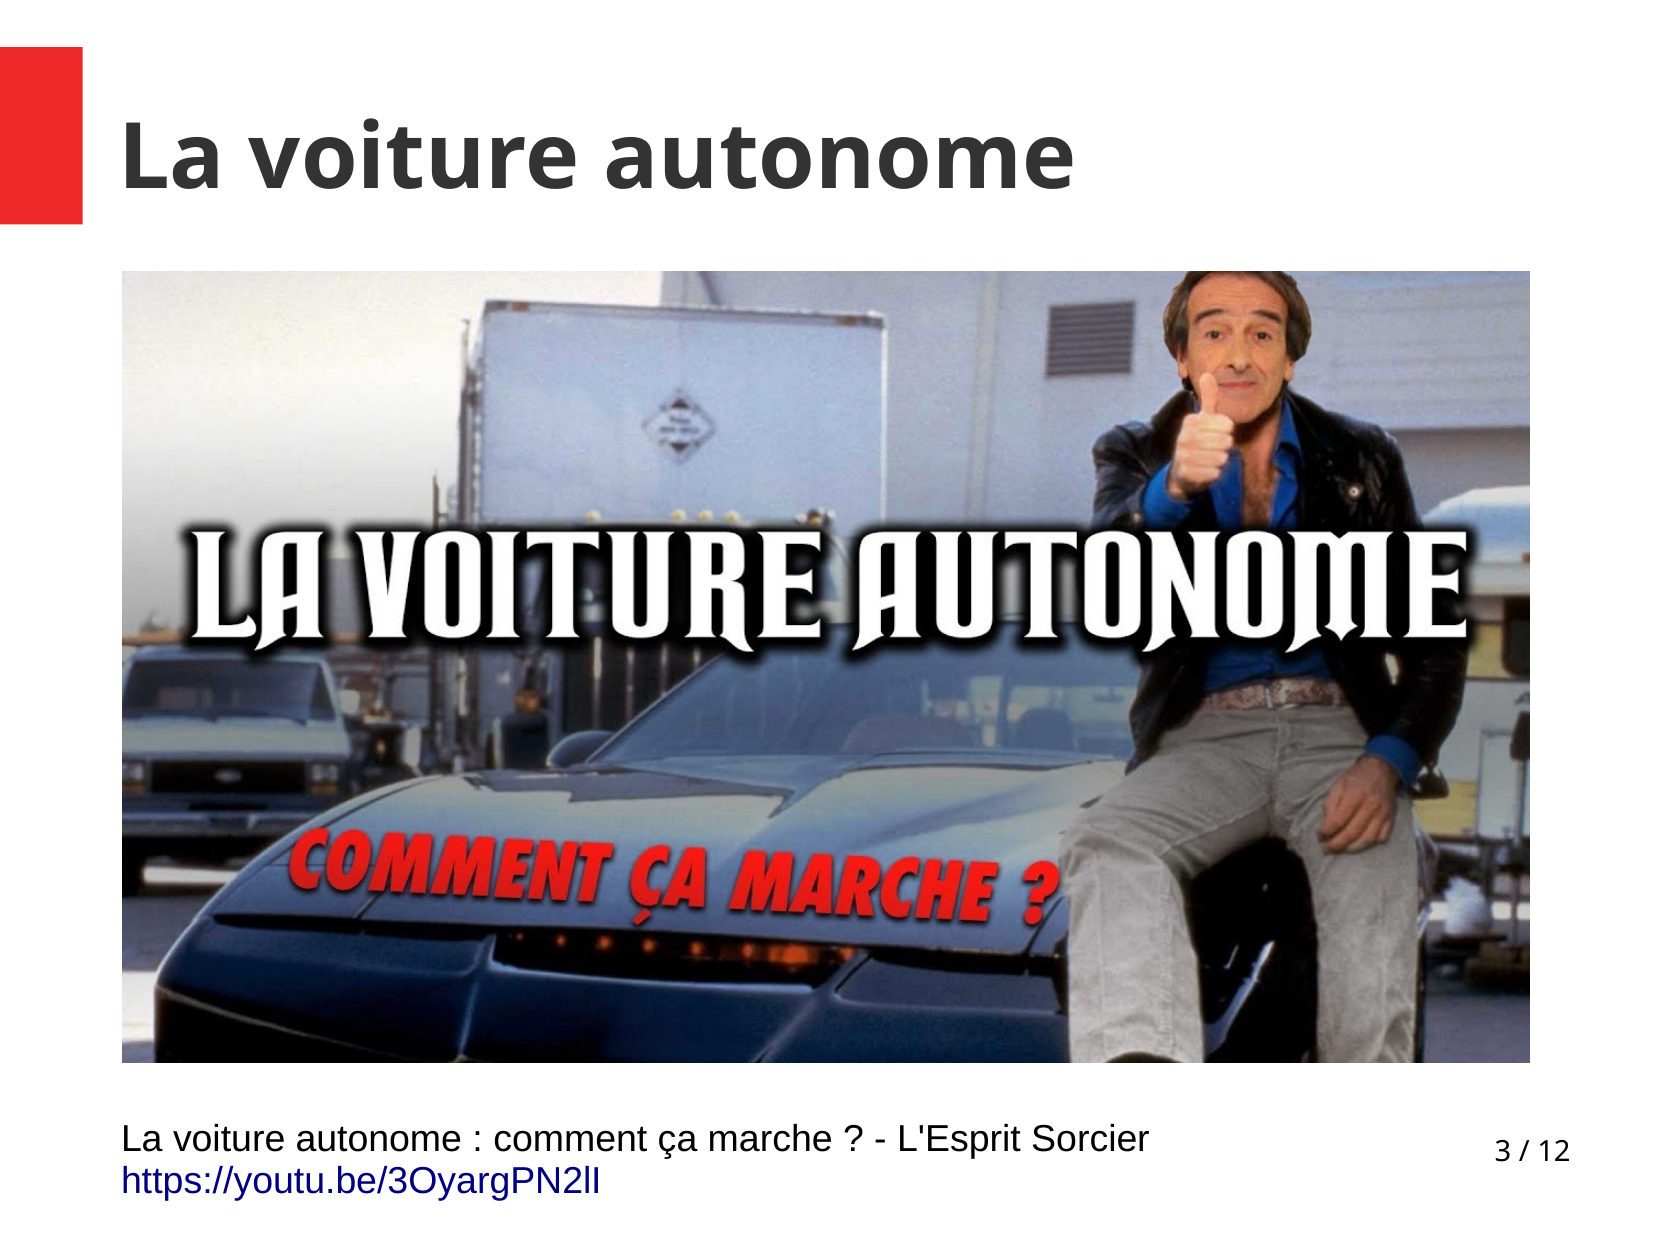

# La voiture autonome
La voiture autonome : comment ça marche ? - L'Esprit Sorcier
https://youtu.be/3OyargPN2lI
3